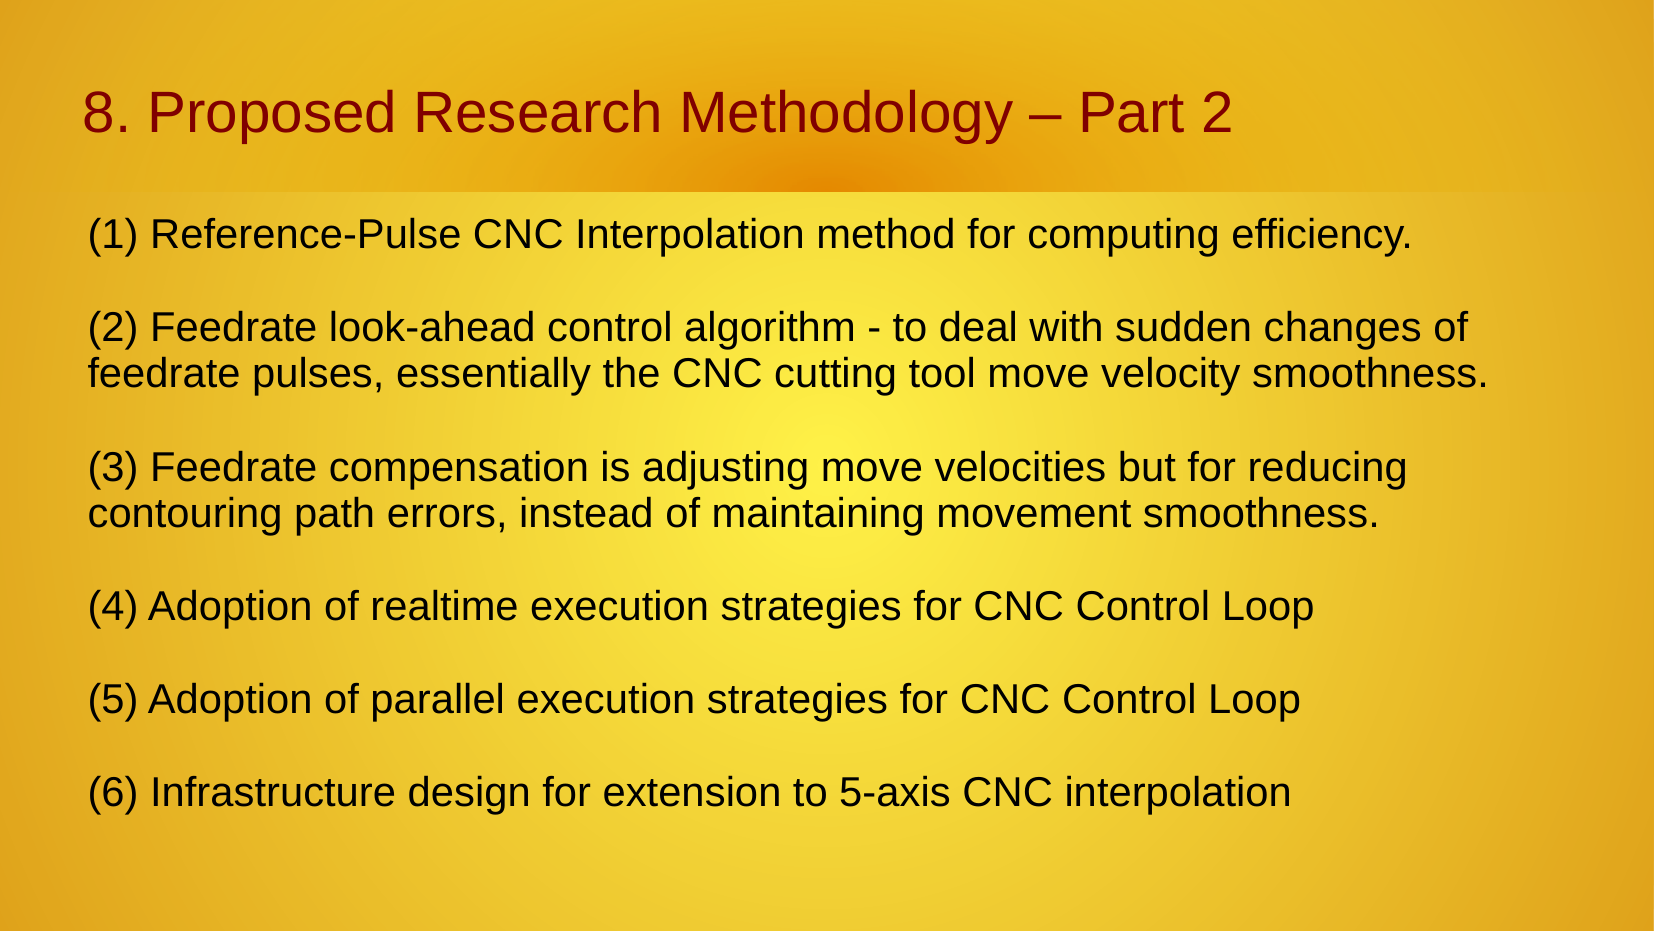

# 8. Proposed Research Methodology – Part 2
(1) Reference-Pulse CNC Interpolation method for computing efficiency.
(2) Feedrate look-ahead control algorithm - to deal with sudden changes of
feedrate pulses, essentially the CNC cutting tool move velocity smoothness.
(3) Feedrate compensation is adjusting move velocities but for reducing
contouring path errors, instead of maintaining movement smoothness.
(4) Adoption of realtime execution strategies for CNC Control Loop
(5) Adoption of parallel execution strategies for CNC Control Loop
(6) Infrastructure design for extension to 5-axis CNC interpolation